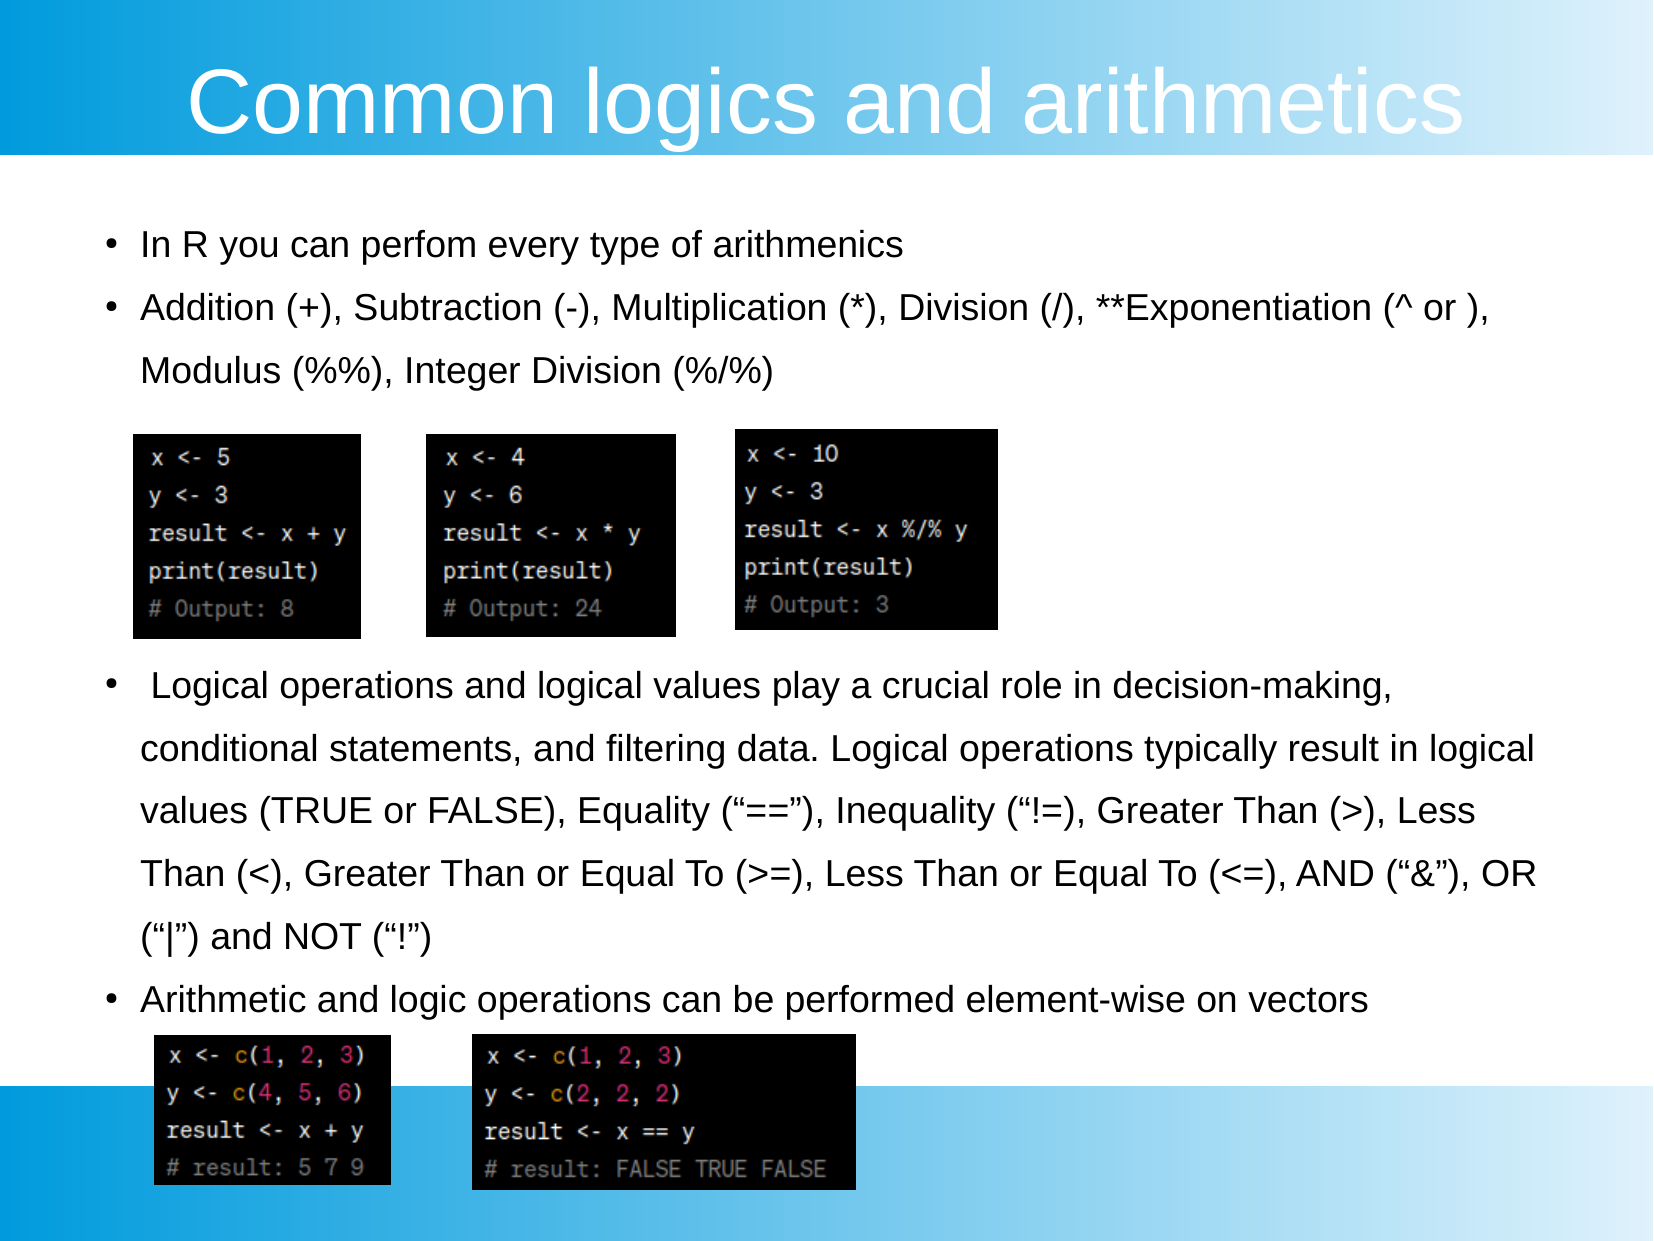

# Common logics and arithmetics
In R you can perfom every type of arithmenics
Addition (+), Subtraction (-), Multiplication (*), Division (/), **Exponentiation (^ or ), Modulus (%%), Integer Division (%/%)
 Logical operations and logical values play a crucial role in decision-making, conditional statements, and filtering data. Logical operations typically result in logical values (TRUE or FALSE), Equality (“==”), Inequality (“!=), Greater Than (>), Less Than (<), Greater Than or Equal To (>=), Less Than or Equal To (<=), AND (“&”), OR (“|”) and NOT (“!”)
Arithmetic and logic operations can be performed element-wise on vectors